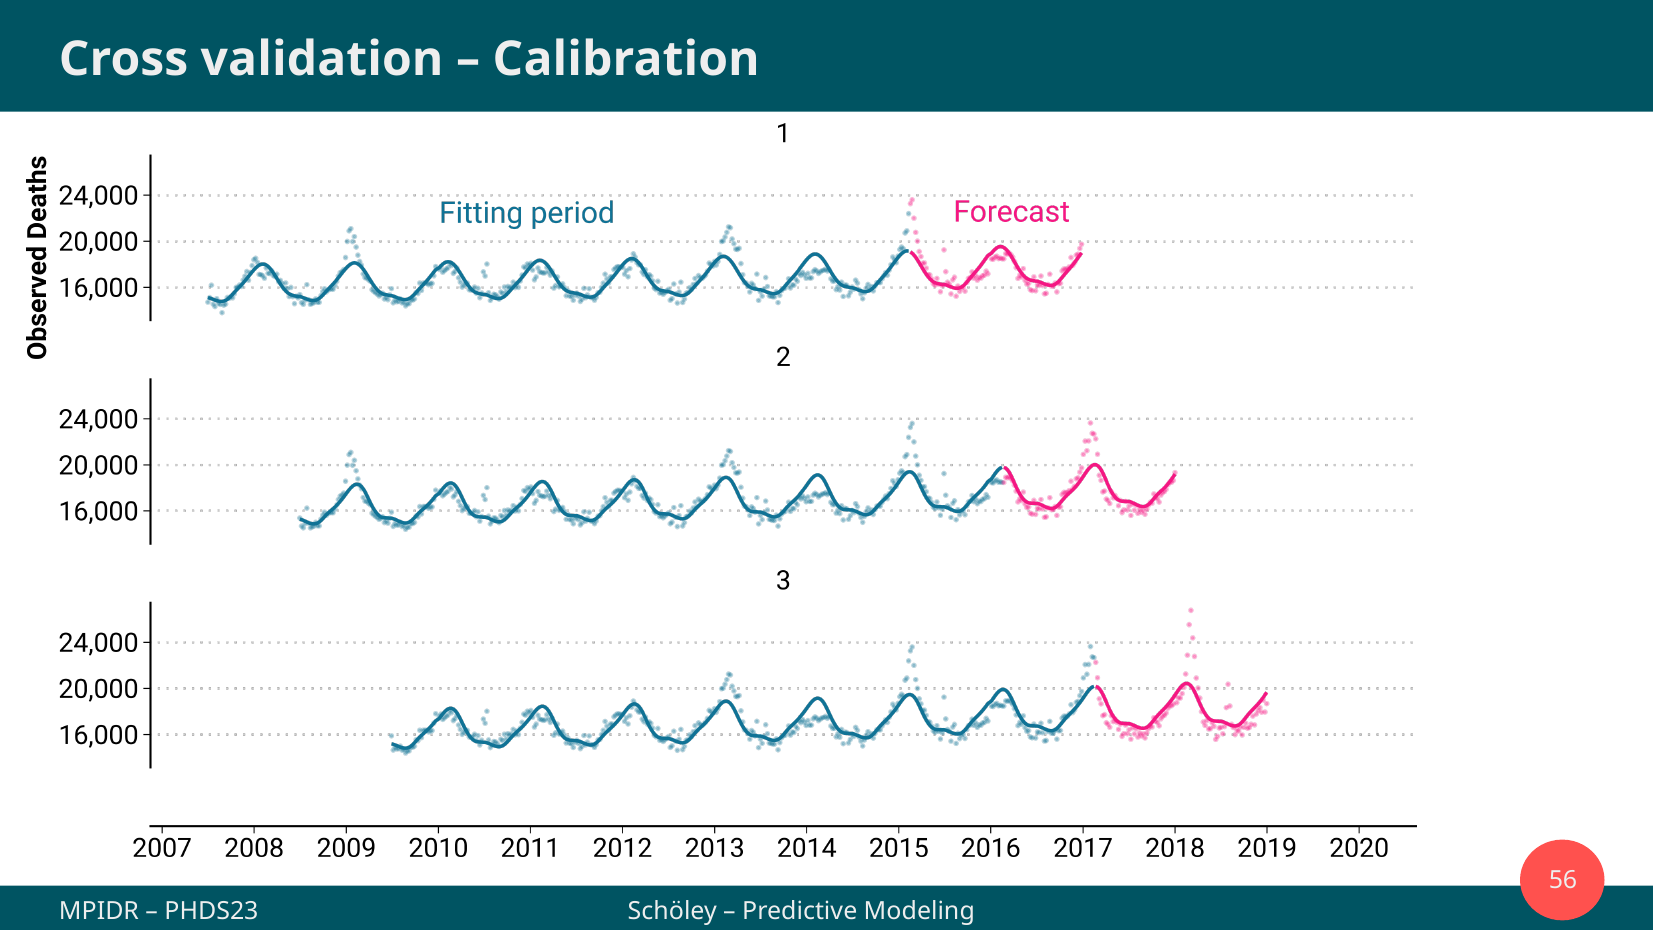

# Cross validation – Calibration
56
MPIDR – PHDS23
Schöley – Predictive Modeling